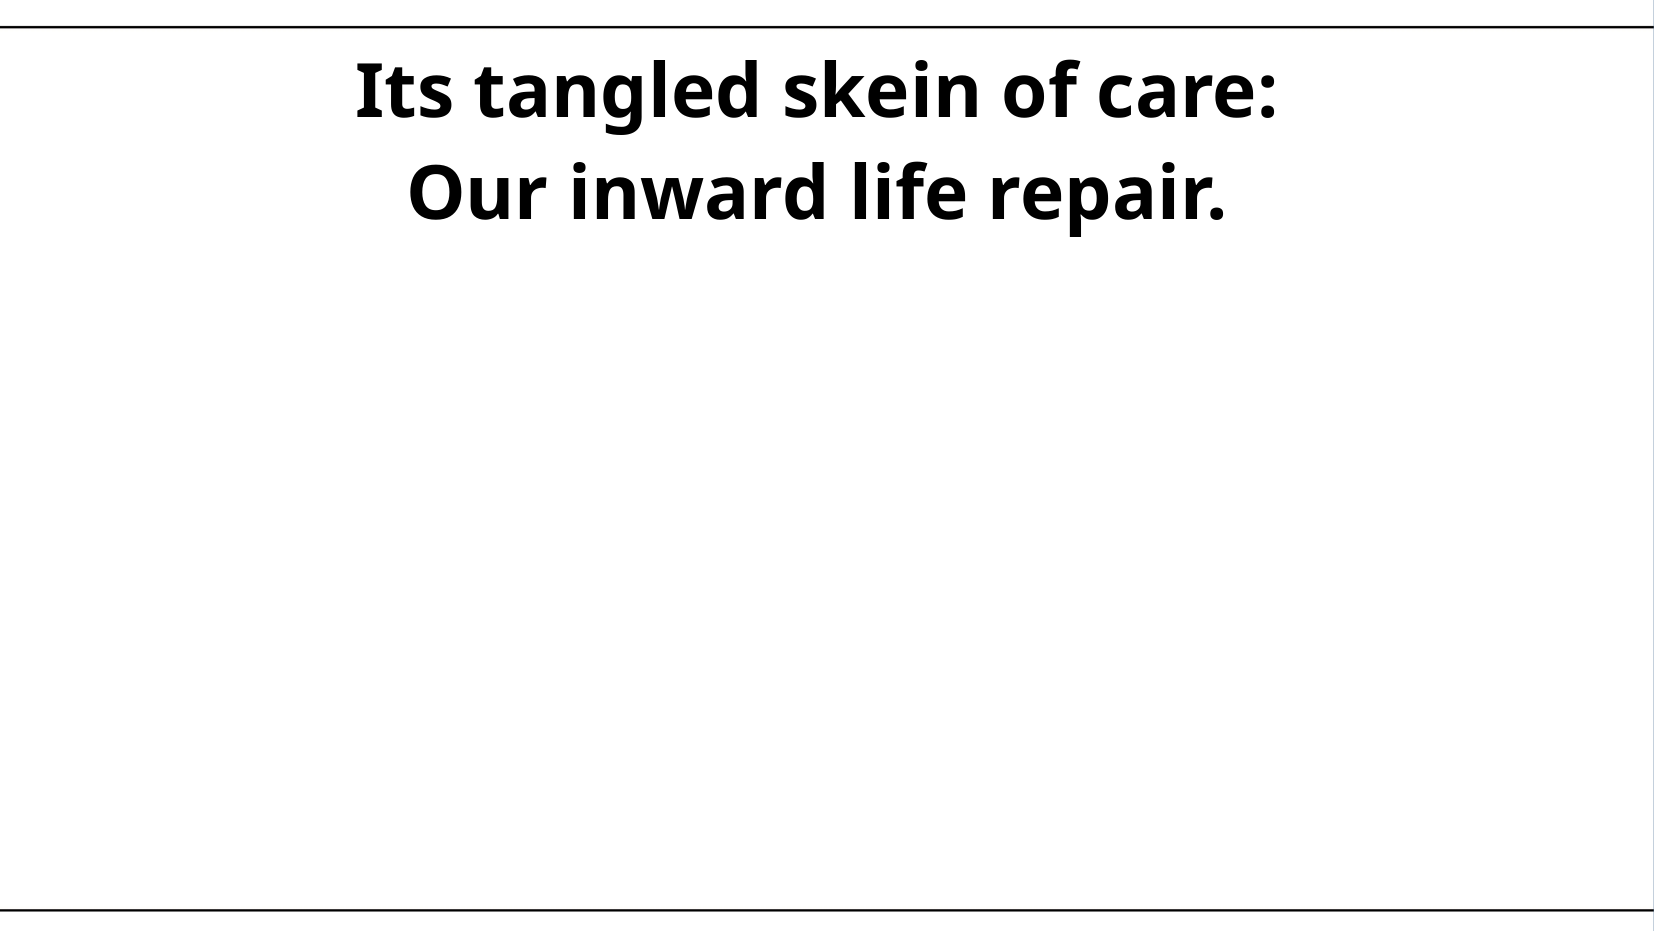

Its tangled skein of care:
Our inward life repair.